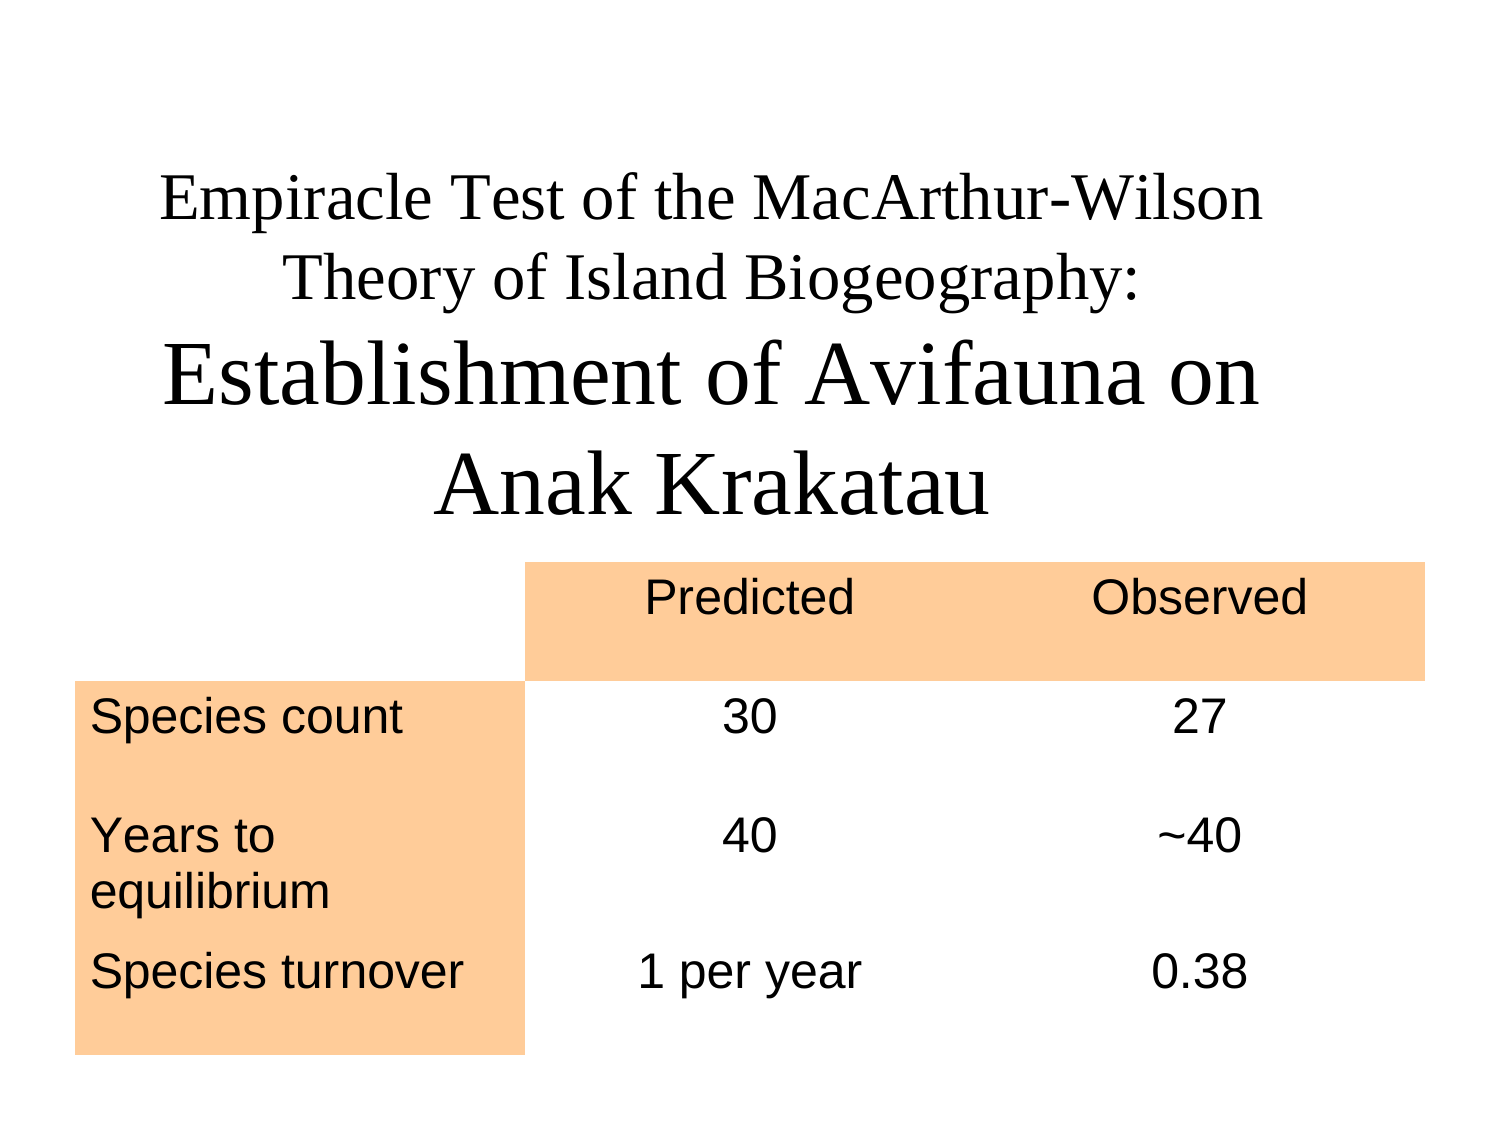

# Empiracle Test of the MacArthur-Wilson Theory of Island Biogeography: Establishment of Avifauna on Anak Krakatau
| | Predicted | Observed |
| --- | --- | --- |
| Species count | 30 | 27 |
| Years to equilibrium | 40 | ~40 |
| Species turnover | 1 per year | 0.38 |